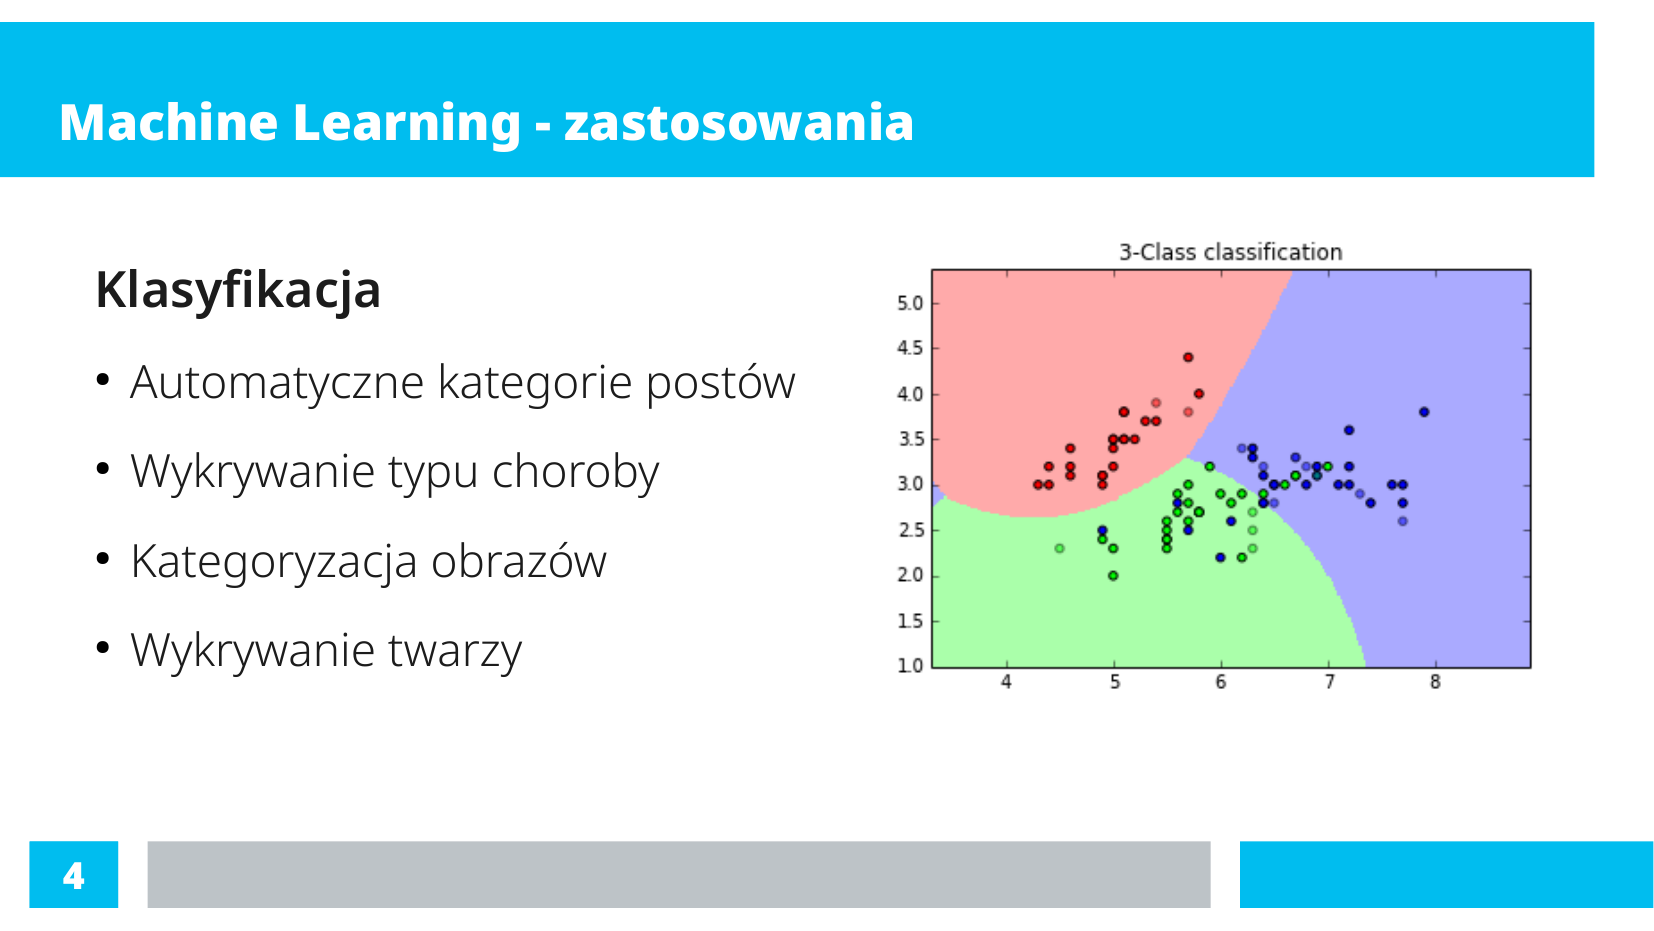

# Machine Learning - zastosowania
Klasyfikacja
Automatyczne kategorie postów
Wykrywanie typu choroby
Kategoryzacja obrazów
Wykrywanie twarzy
4